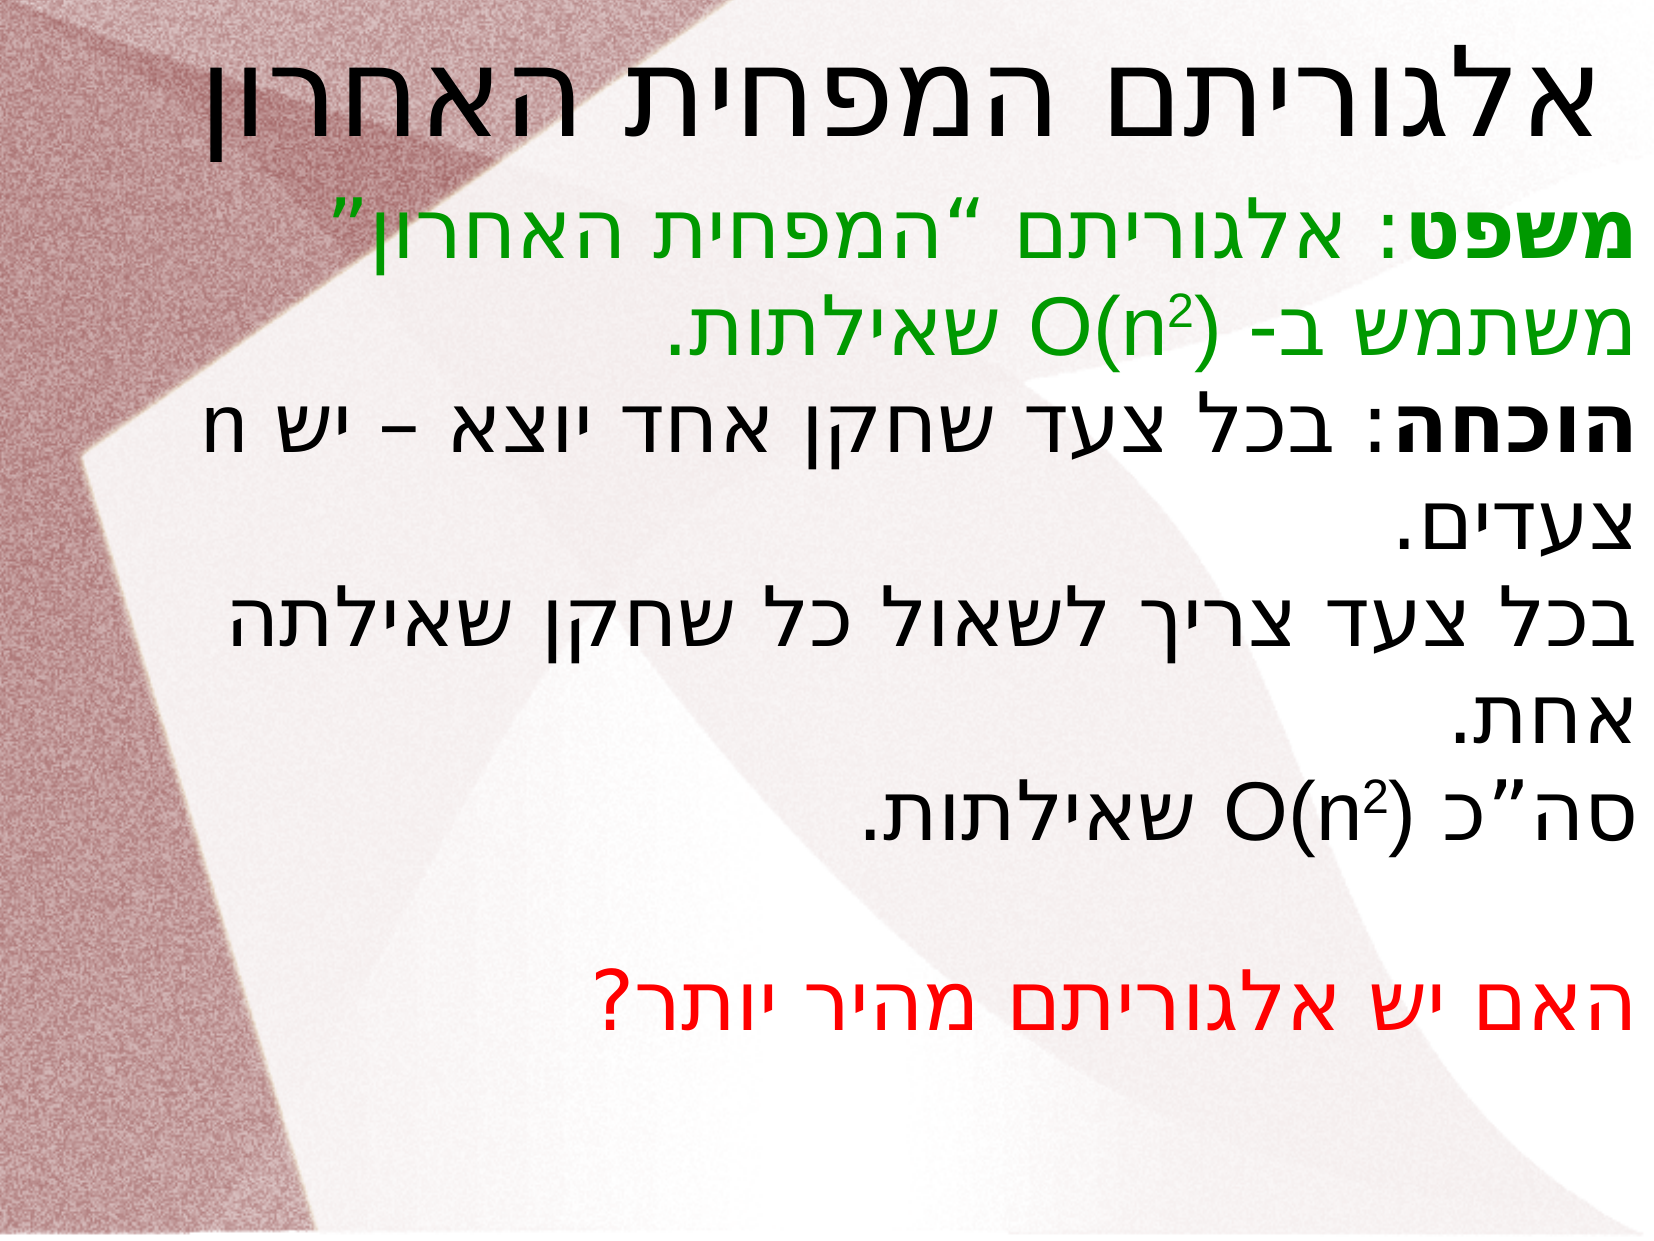

# אלגוריתם המפחית האחרון
משפט: אלגוריתם “המפחית האחרון” משתמש ב- O(n2) שאילתות.
הוכחה: בכל צעד שחקן אחד יוצא – יש n צעדים.
בכל צעד צריך לשאול כל שחקן שאילתה אחת.
סה”כ O(n2) שאילתות.
האם יש אלגוריתם מהיר יותר?